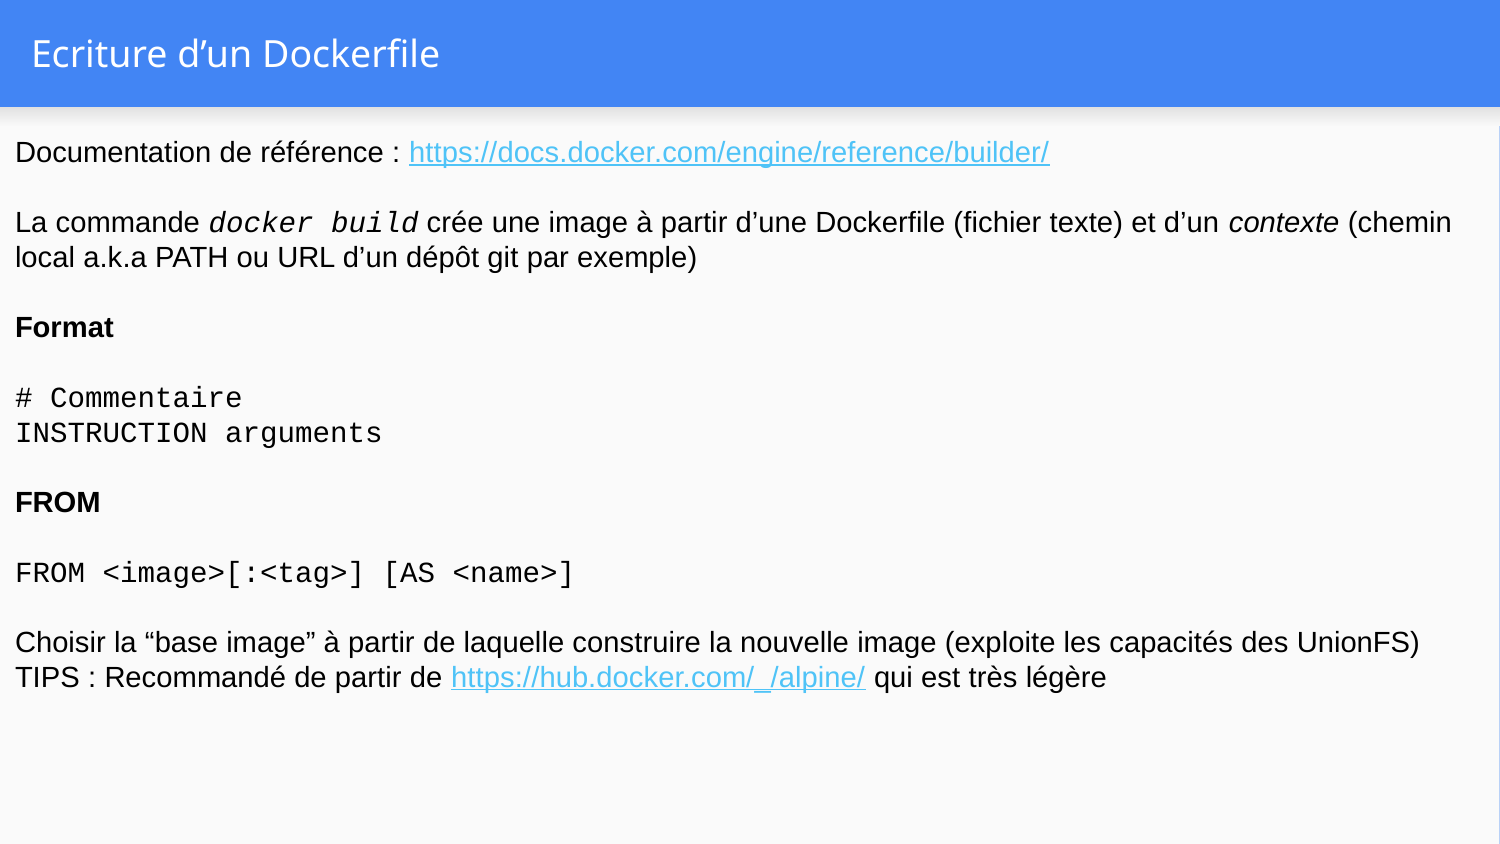

# Ecriture d’un Dockerfile
Documentation de référence : https://docs.docker.com/engine/reference/builder/
La commande docker build crée une image à partir d’une Dockerfile (fichier texte) et d’un contexte (chemin local a.k.a PATH ou URL d’un dépôt git par exemple)
Format
# Commentaire INSTRUCTION arguments
FROM
FROM <image>[:<tag>] [AS <name>]
Choisir la “base image” à partir de laquelle construire la nouvelle image (exploite les capacités des UnionFS)
TIPS : Recommandé de partir de https://hub.docker.com/_/alpine/ qui est très légère